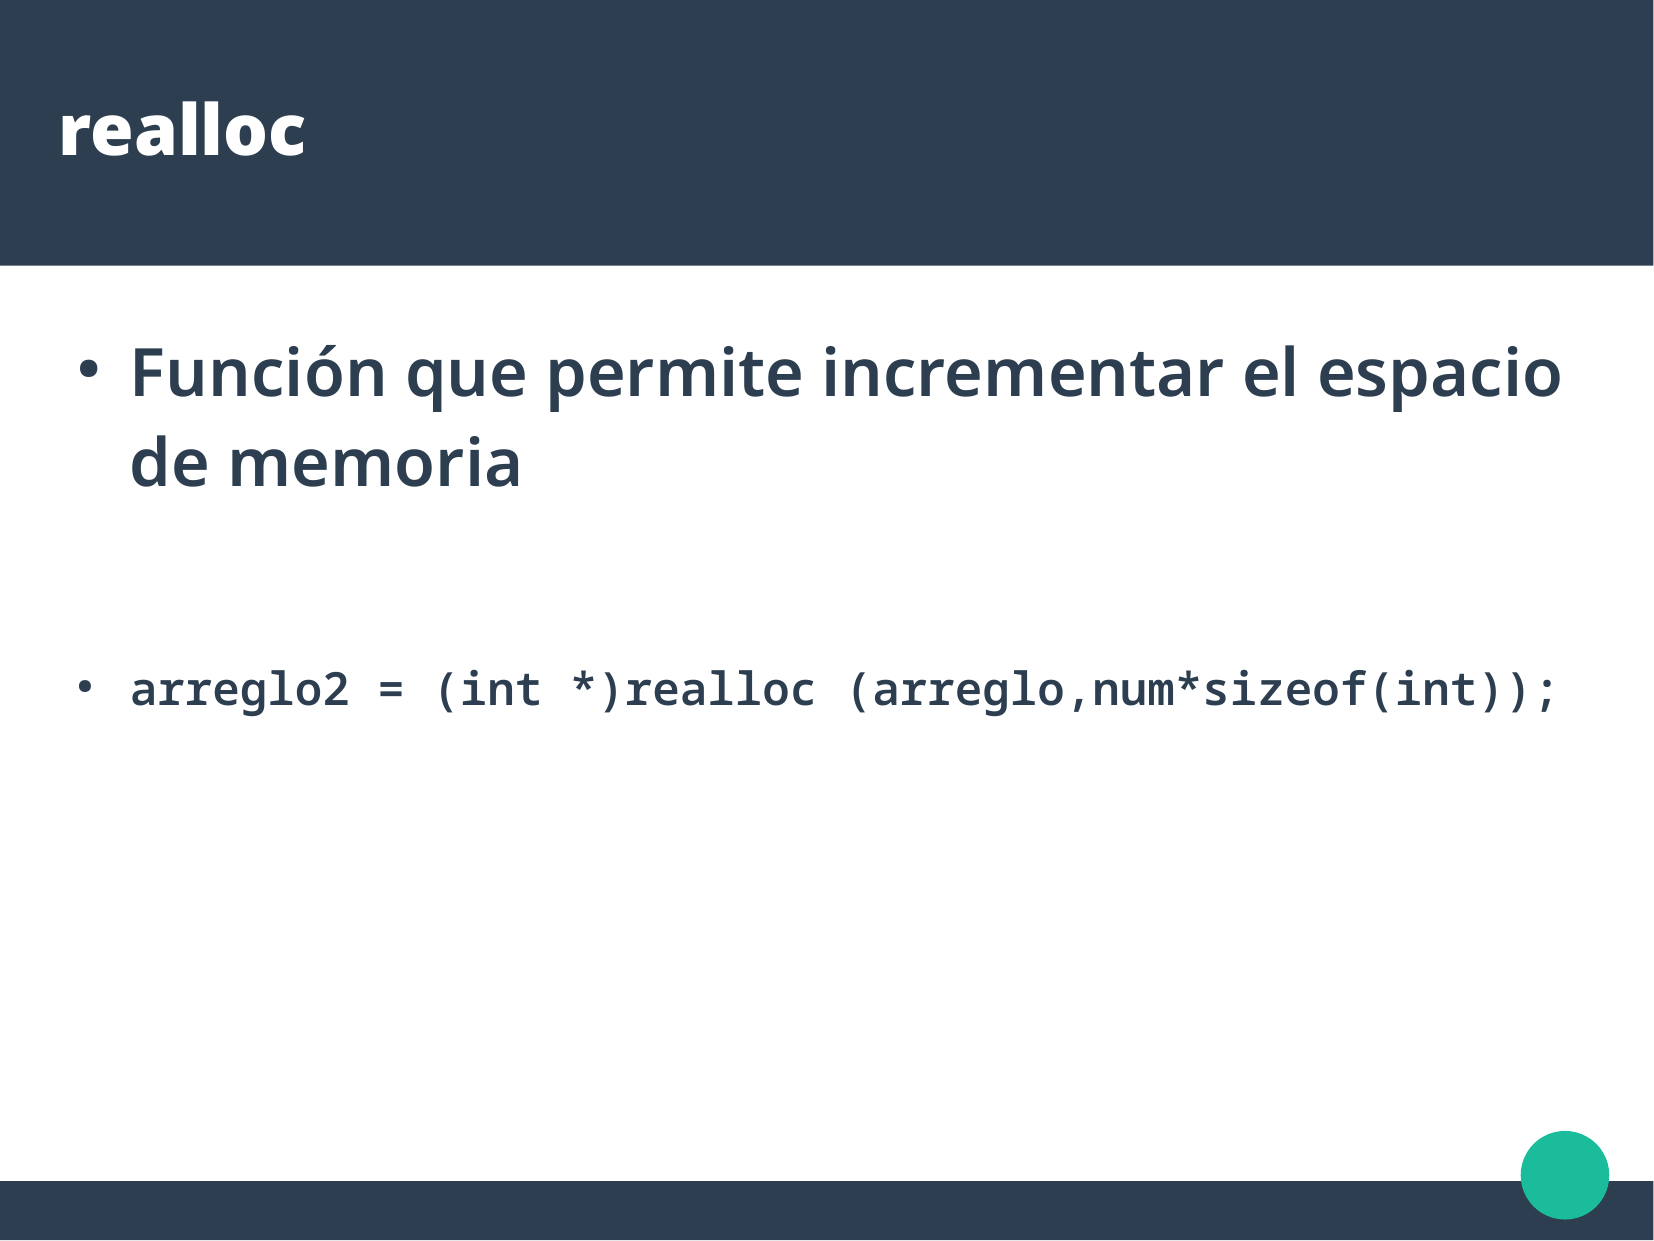

# realloc
Función que permite incrementar el espacio de memoria
arreglo2 = (int *)realloc (arreglo,num*sizeof(int));